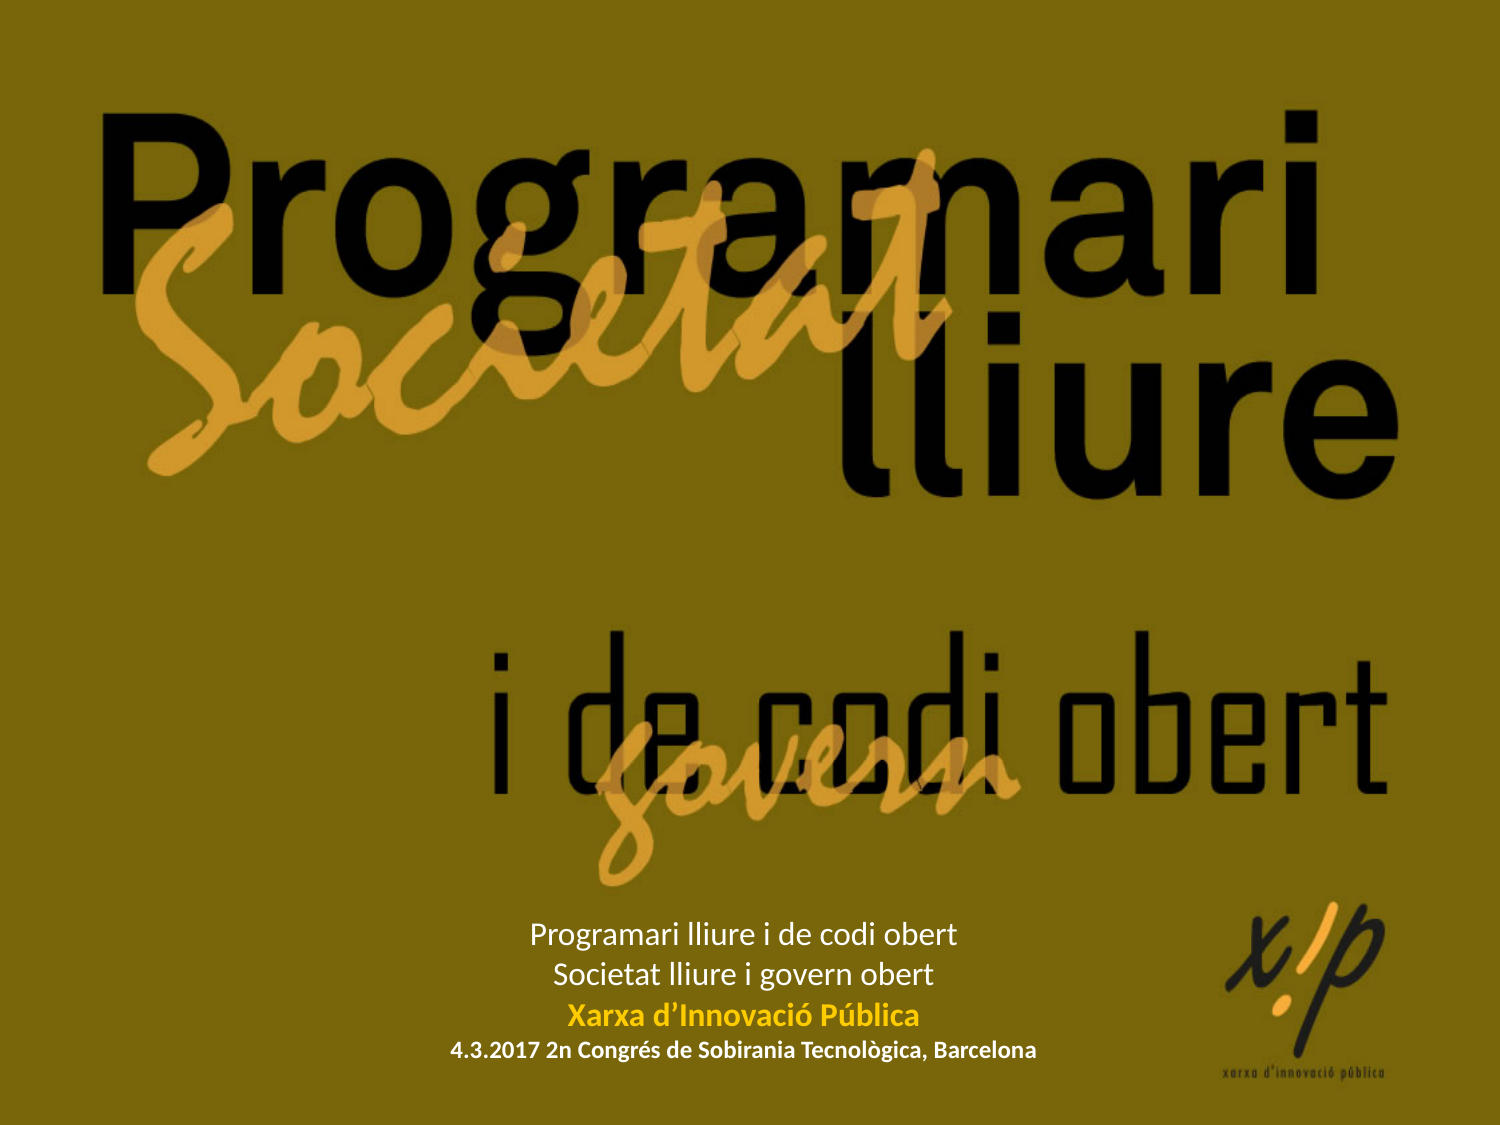

Programari lliure i de codi obert
Societat lliure i govern obert
Xarxa d’Innovació Pública
4.3.2017 2n Congrés de Sobirania Tecnològica, Barcelona